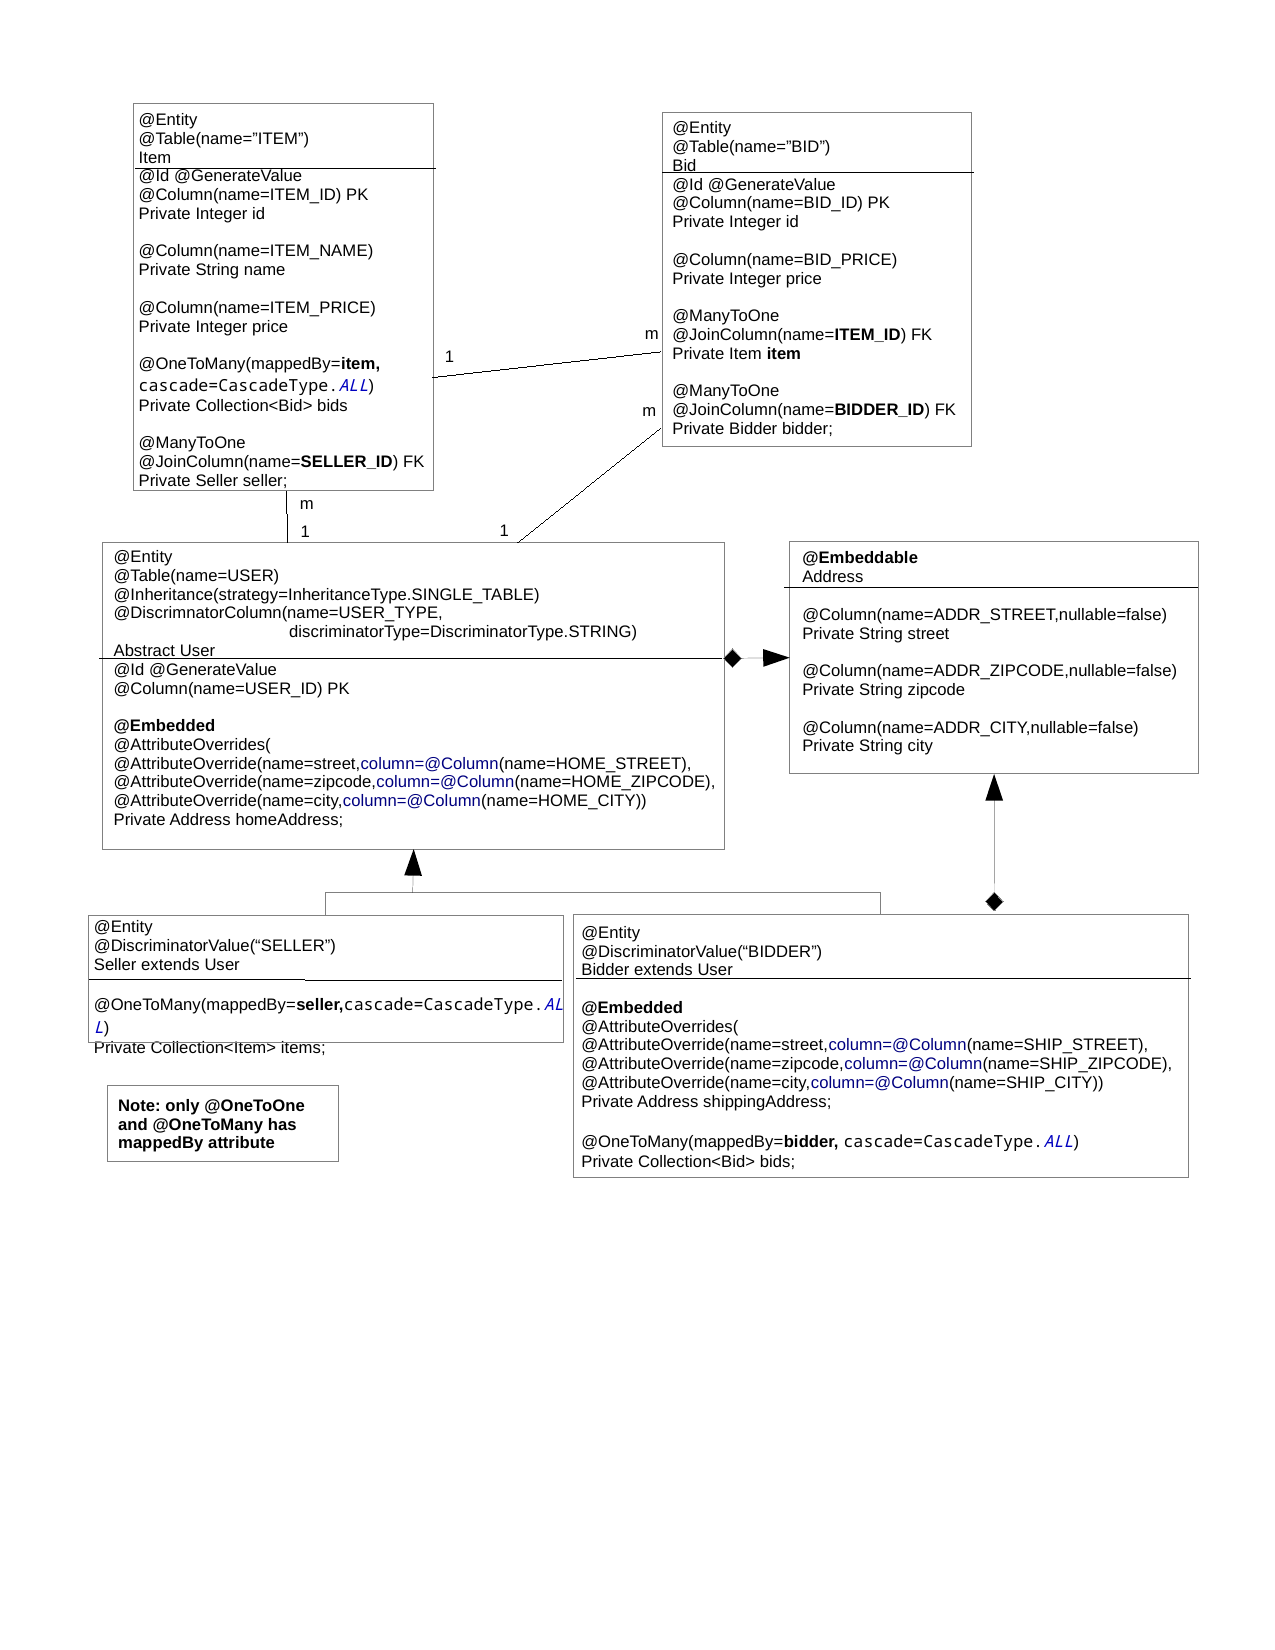

@Entity
@Table(name=”ITEM”)
Item
@Id @GenerateValue
@Column(name=ITEM_ID) PK
Private Integer id
@Column(name=ITEM_NAME)
Private String name
@Column(name=ITEM_PRICE)
Private Integer price
@OneToMany(mappedBy=item,
cascade=CascadeType.ALL)
Private Collection<Bid> bids
@ManyToOne
@JoinColumn(name=SELLER_ID) FK
Private Seller seller;
@Entity
@Table(name=”BID”)
Bid
@Id @GenerateValue
@Column(name=BID_ID) PK
Private Integer id
@Column(name=BID_PRICE)
Private Integer price
@ManyToOne
@JoinColumn(name=ITEM_ID) FK
Private Item item
@ManyToOne
@JoinColumn(name=BIDDER_ID) FK
Private Bidder bidder;
m
1
m
m
1
1
@Entity
@Table(name=USER)
@Inheritance(strategy=InheritanceType.SINGLE_TABLE)
@DiscrimnatorColumn(name=USER_TYPE,
 discriminatorType=DiscriminatorType.STRING)
Abstract User
@Id @GenerateValue
@Column(name=USER_ID) PK
@Embedded
@AttributeOverrides(
@AttributeOverride(name=street,column=@Column(name=HOME_STREET),
@AttributeOverride(name=zipcode,column=@Column(name=HOME_ZIPCODE),
@AttributeOverride(name=city,column=@Column(name=HOME_CITY))
Private Address homeAddress;
@Embeddable
Address
@Column(name=ADDR_STREET,nullable=false)
Private String street
@Column(name=ADDR_ZIPCODE,nullable=false)
Private String zipcode
@Column(name=ADDR_CITY,nullable=false)
Private String city
@Entity
@DiscriminatorValue(“SELLER”)
Seller extends User
@OneToMany(mappedBy=seller,cascade=CascadeType.ALL)
Private Collection<Item> items;
@Entity
@DiscriminatorValue(“BIDDER”)
Bidder extends User
@Embedded
@AttributeOverrides(
@AttributeOverride(name=street,column=@Column(name=SHIP_STREET),
@AttributeOverride(name=zipcode,column=@Column(name=SHIP_ZIPCODE),
@AttributeOverride(name=city,column=@Column(name=SHIP_CITY))
Private Address shippingAddress;
@OneToMany(mappedBy=bidder, cascade=CascadeType.ALL)
Private Collection<Bid> bids;
Note: only @OneToOne and @OneToMany has mappedBy attribute